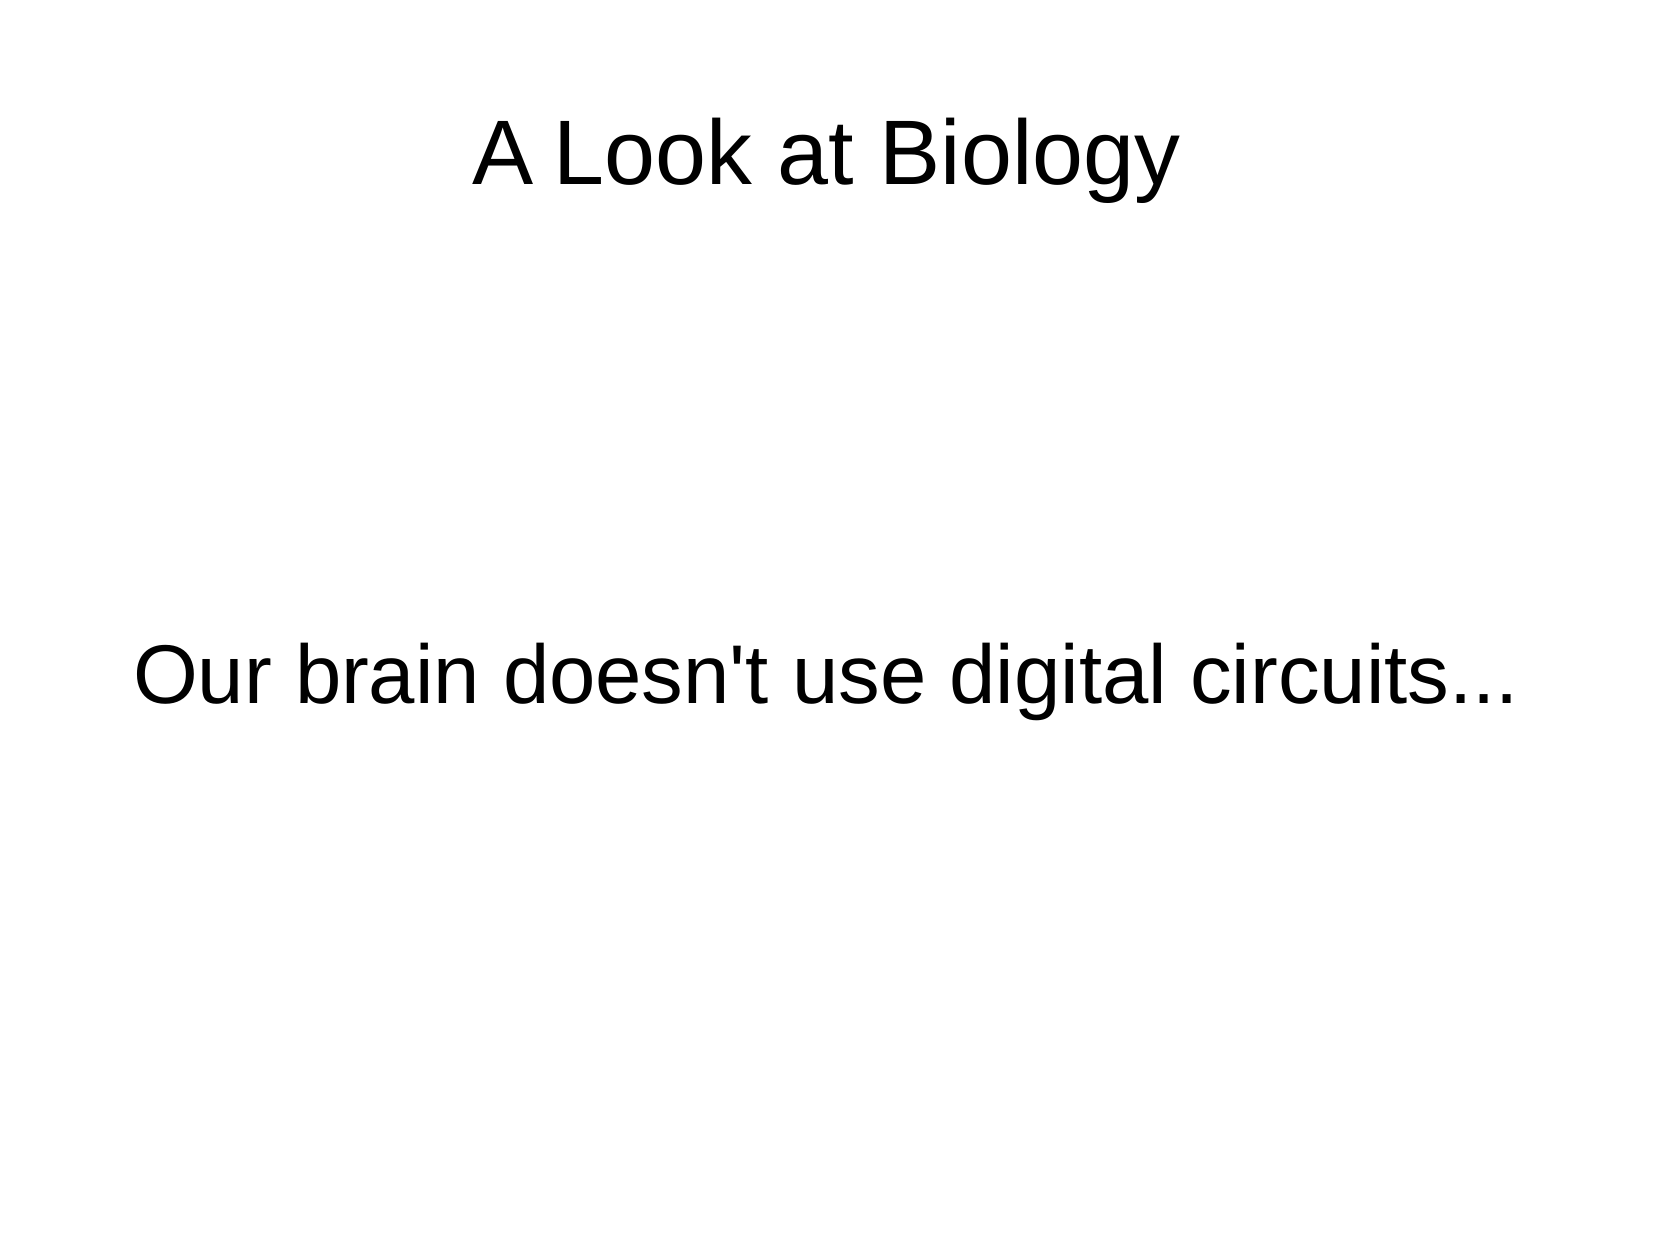

# A Look at Biology
Our brain doesn't use digital circuits...